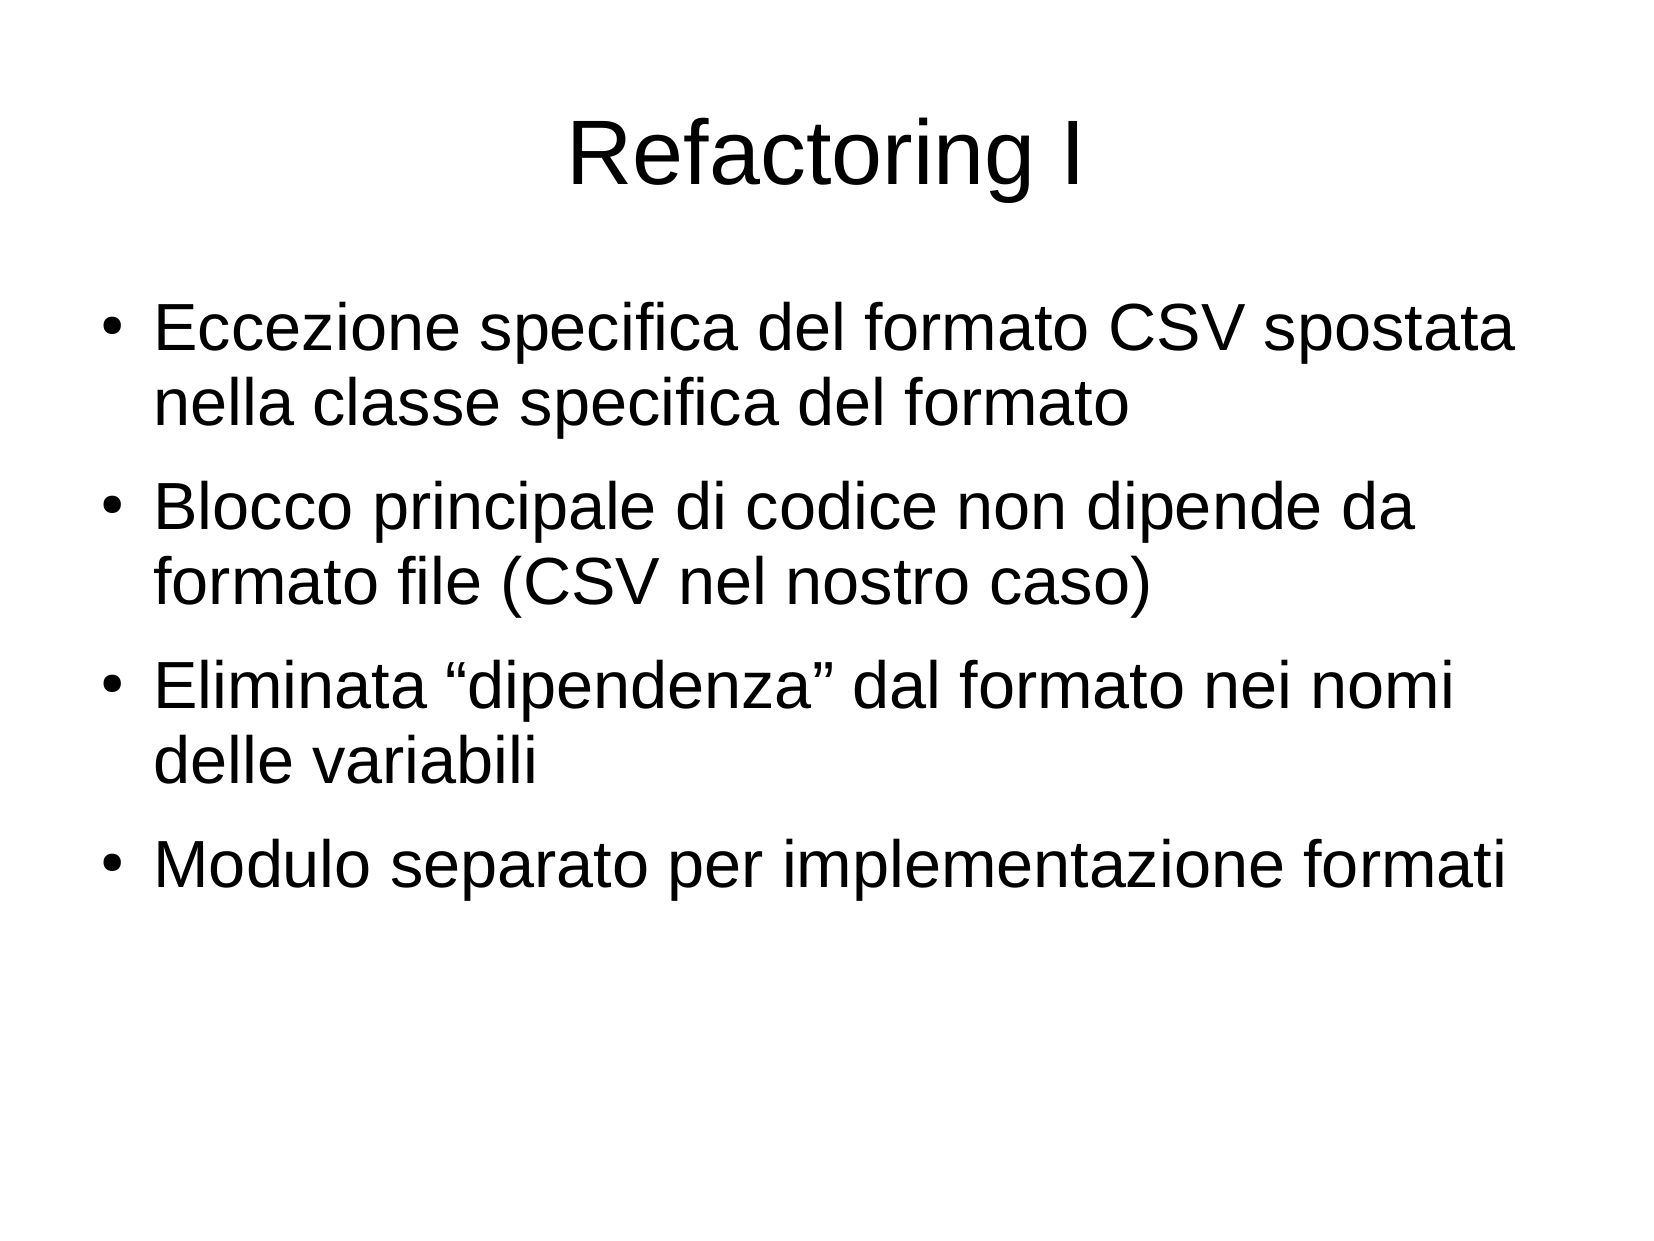

# Refactoring I
Eccezione specifica del formato CSV spostata nella classe specifica del formato
Blocco principale di codice non dipende da formato file (CSV nel nostro caso)
Eliminata “dipendenza” dal formato nei nomi delle variabili
Modulo separato per implementazione formati